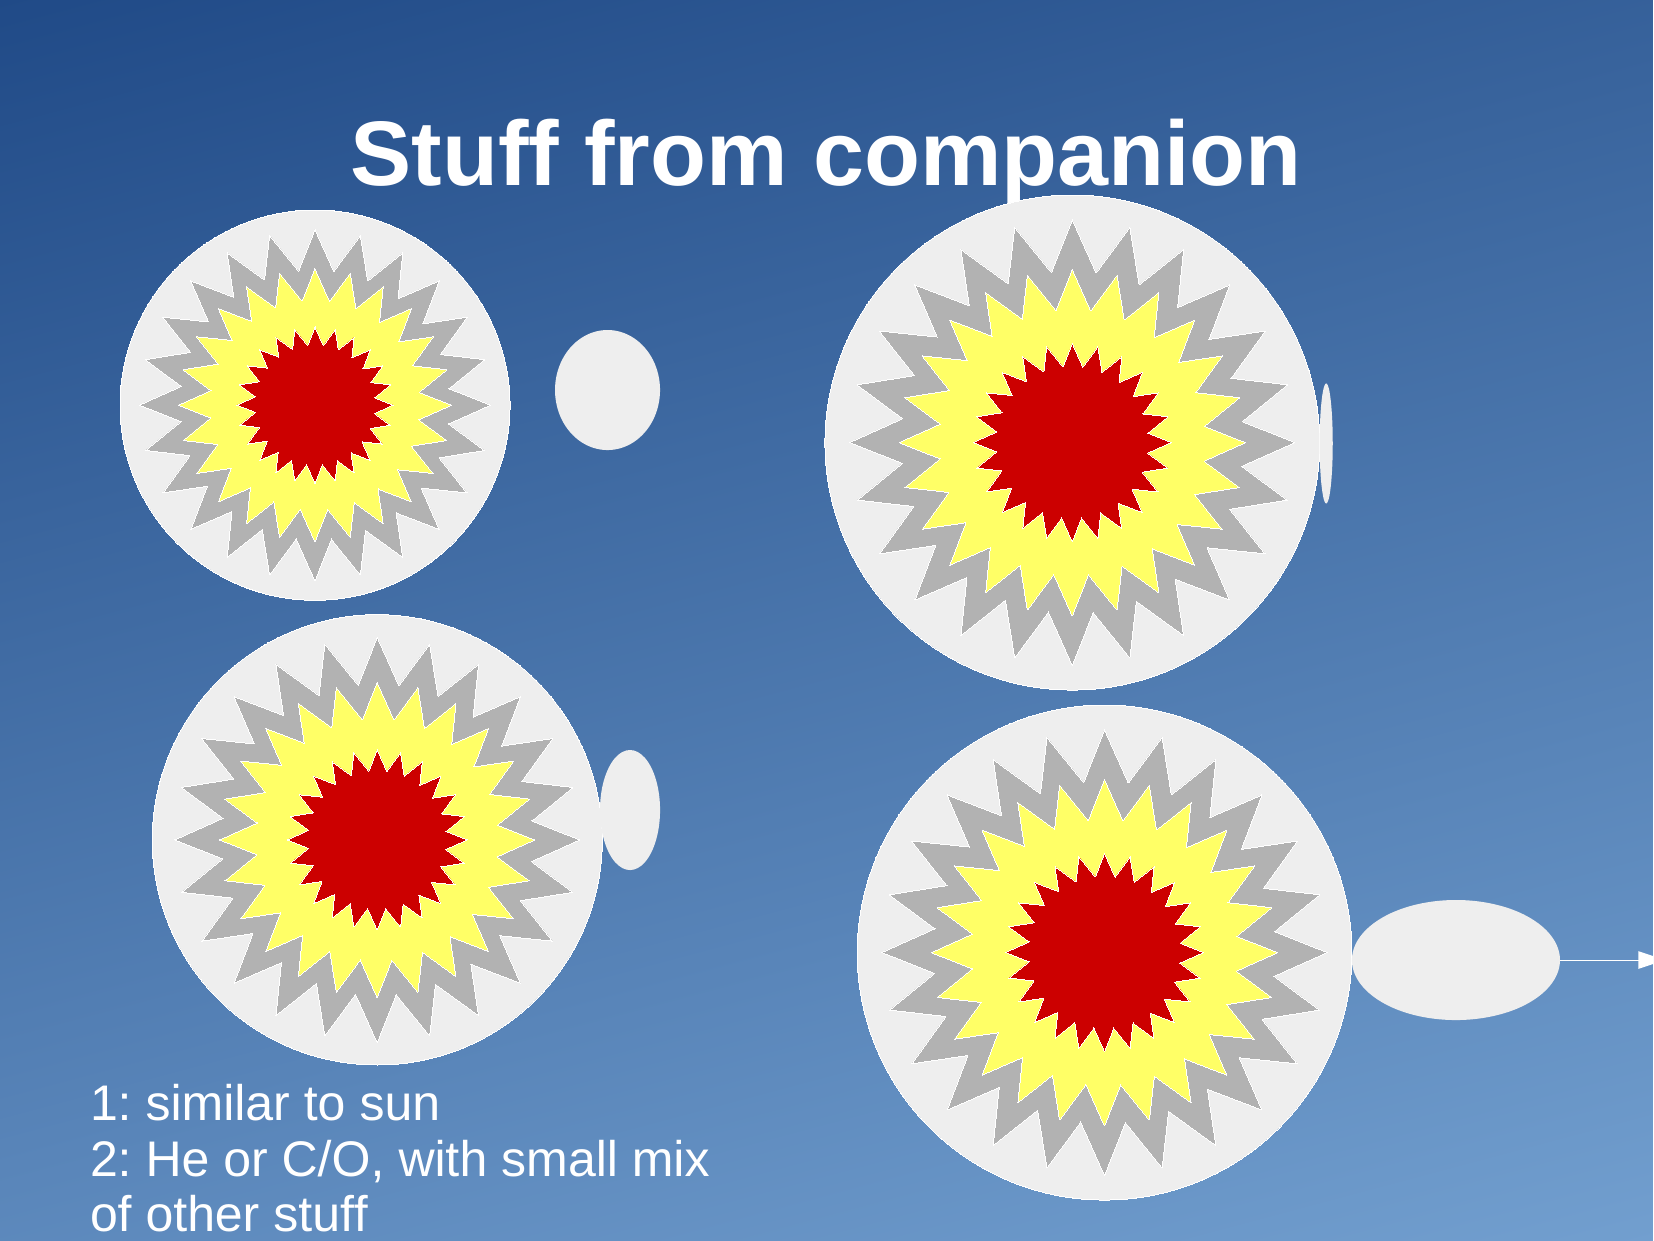

# Stuff from companion
1: similar to sun
2: He or C/O, with small mix of other stuff